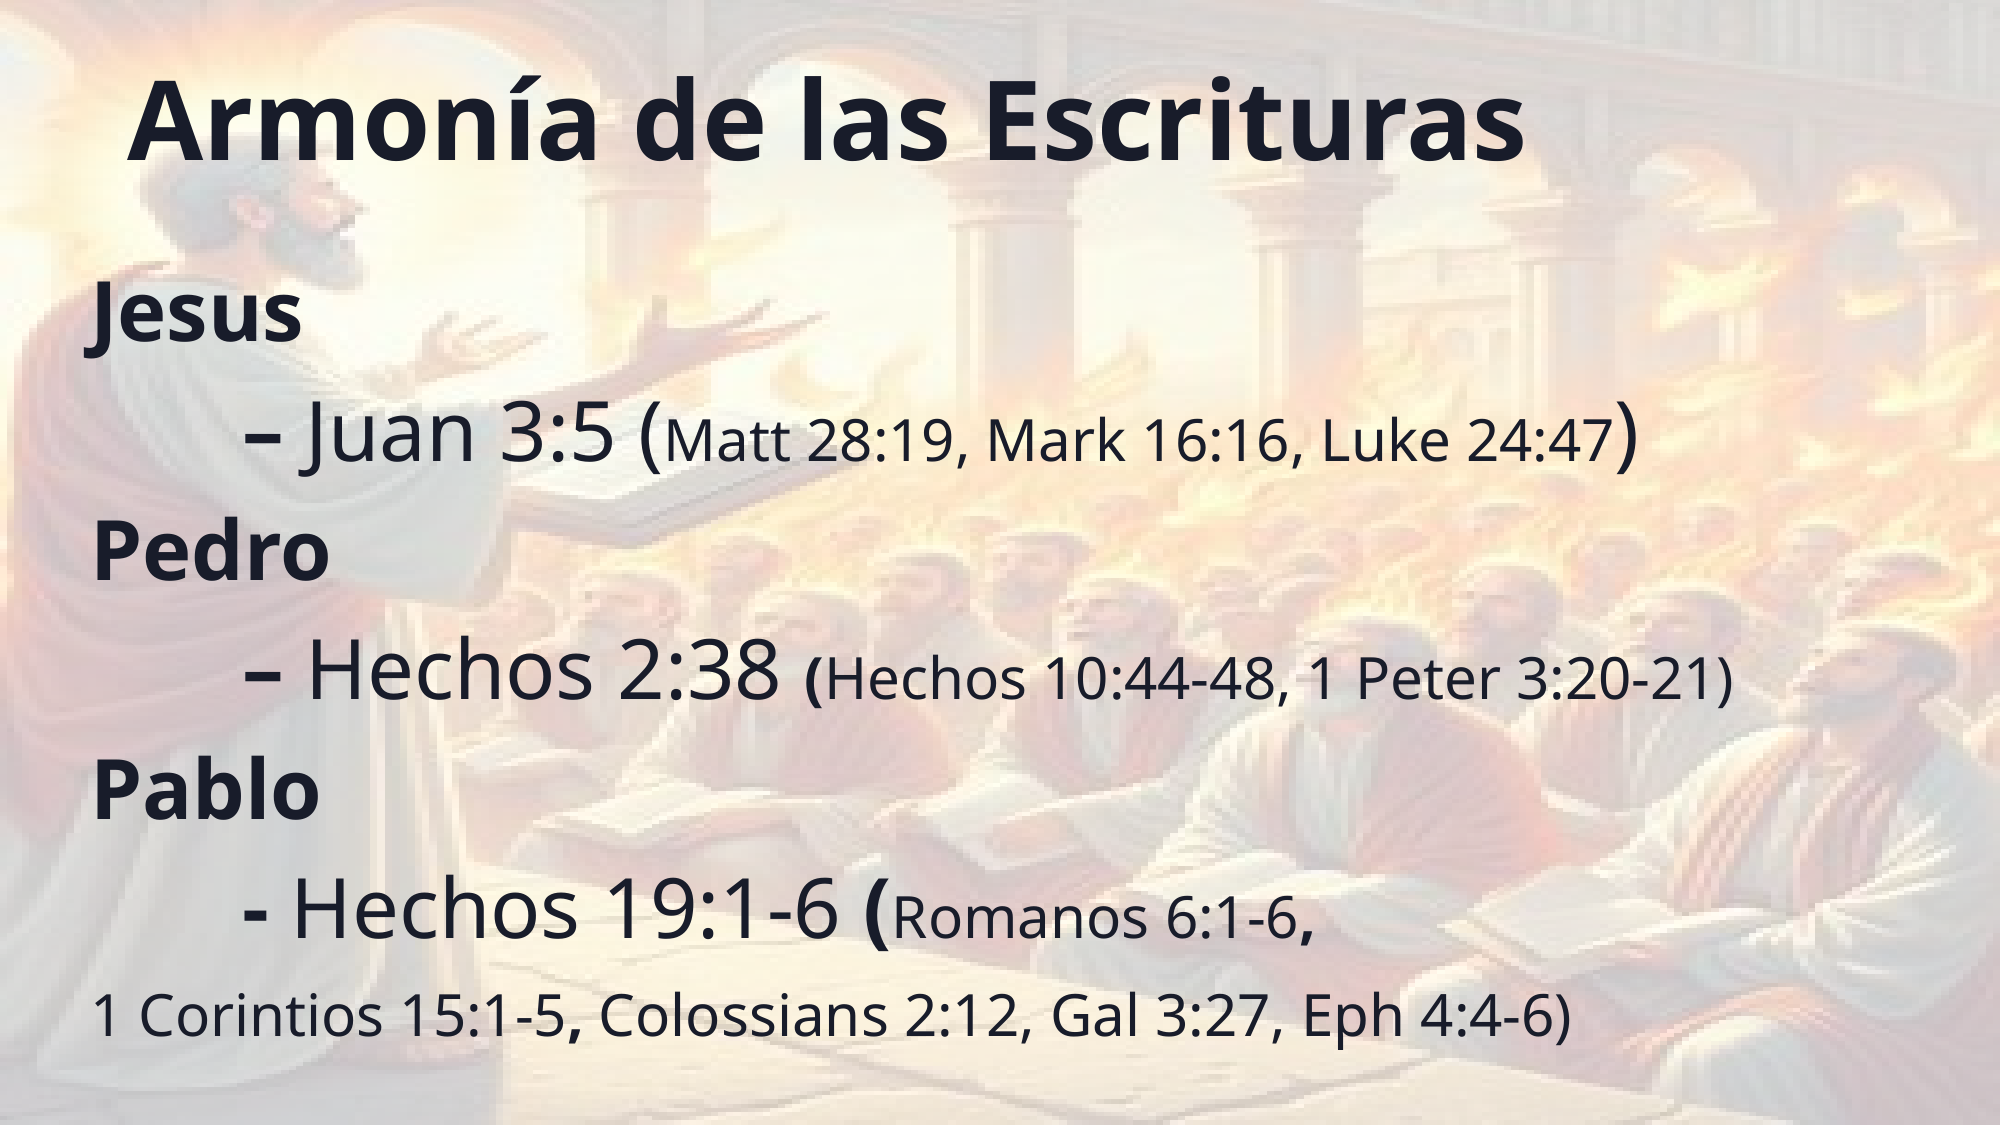

# Armonía de las Escrituras
Jesus
 – Juan 3:5 (Matt 28:19, Mark 16:16, Luke 24:47)
Pedro
 – Hechos 2:38 (Hechos 10:44-48, 1 Peter 3:20-21)
Pablo
 - Hechos 19:1-6 (Romanos 6:1-6,
1 Corintios 15:1-5, Colossians 2:12, Gal 3:27, Eph 4:4-6)